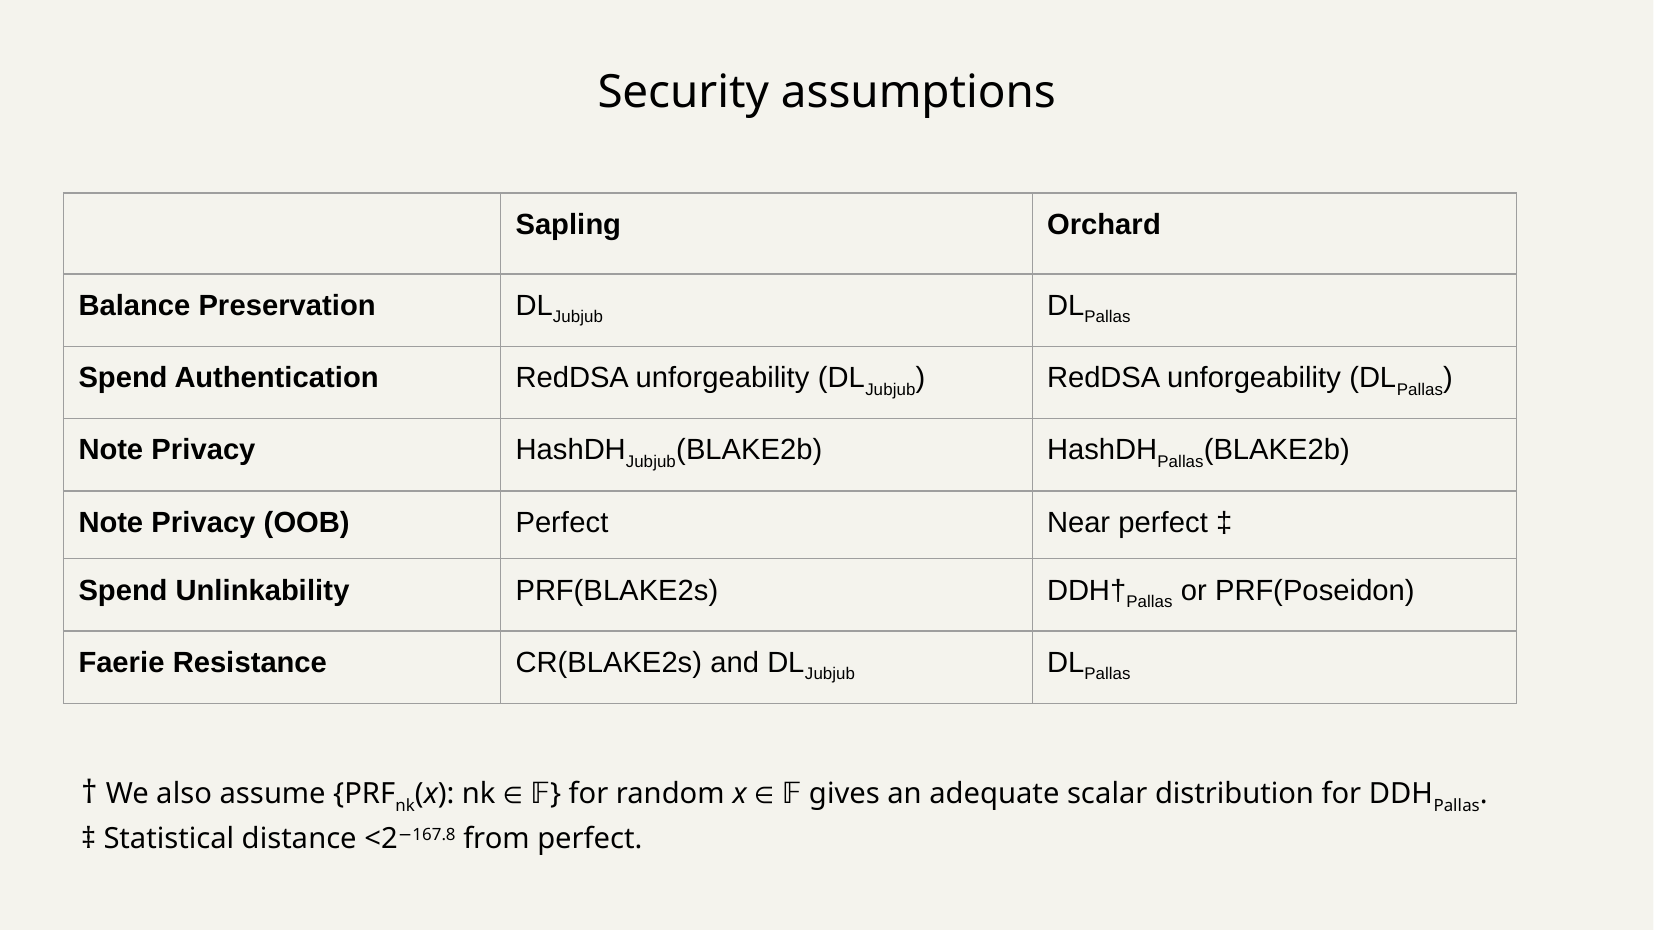

# Security assumptions
| | Sapling | Orchard |
| --- | --- | --- |
| Balance Preservation | DLJubjub | DLPallas |
| Spend Authentication | RedDSA unforgeability (DLJubjub) | RedDSA unforgeability (DLPallas) |
| Note Privacy | HashDHJubjub(BLAKE2b) | HashDHPallas(BLAKE2b) |
| Note Privacy (OOB) | Perfect | Near perfect ‡ |
| Spend Unlinkability | PRF(BLAKE2s) | DDH†Pallas or PRF(Poseidon) |
| Faerie Resistance | CR(BLAKE2s) and DLJubjub | DLPallas |
† We also assume {PRFnk​(x): nk ∈ 𝔽} for random x ∈ 𝔽 gives an adequate scalar distribution for DDHPallas.​
‡ Statistical distance <2−167.8 from perfect.